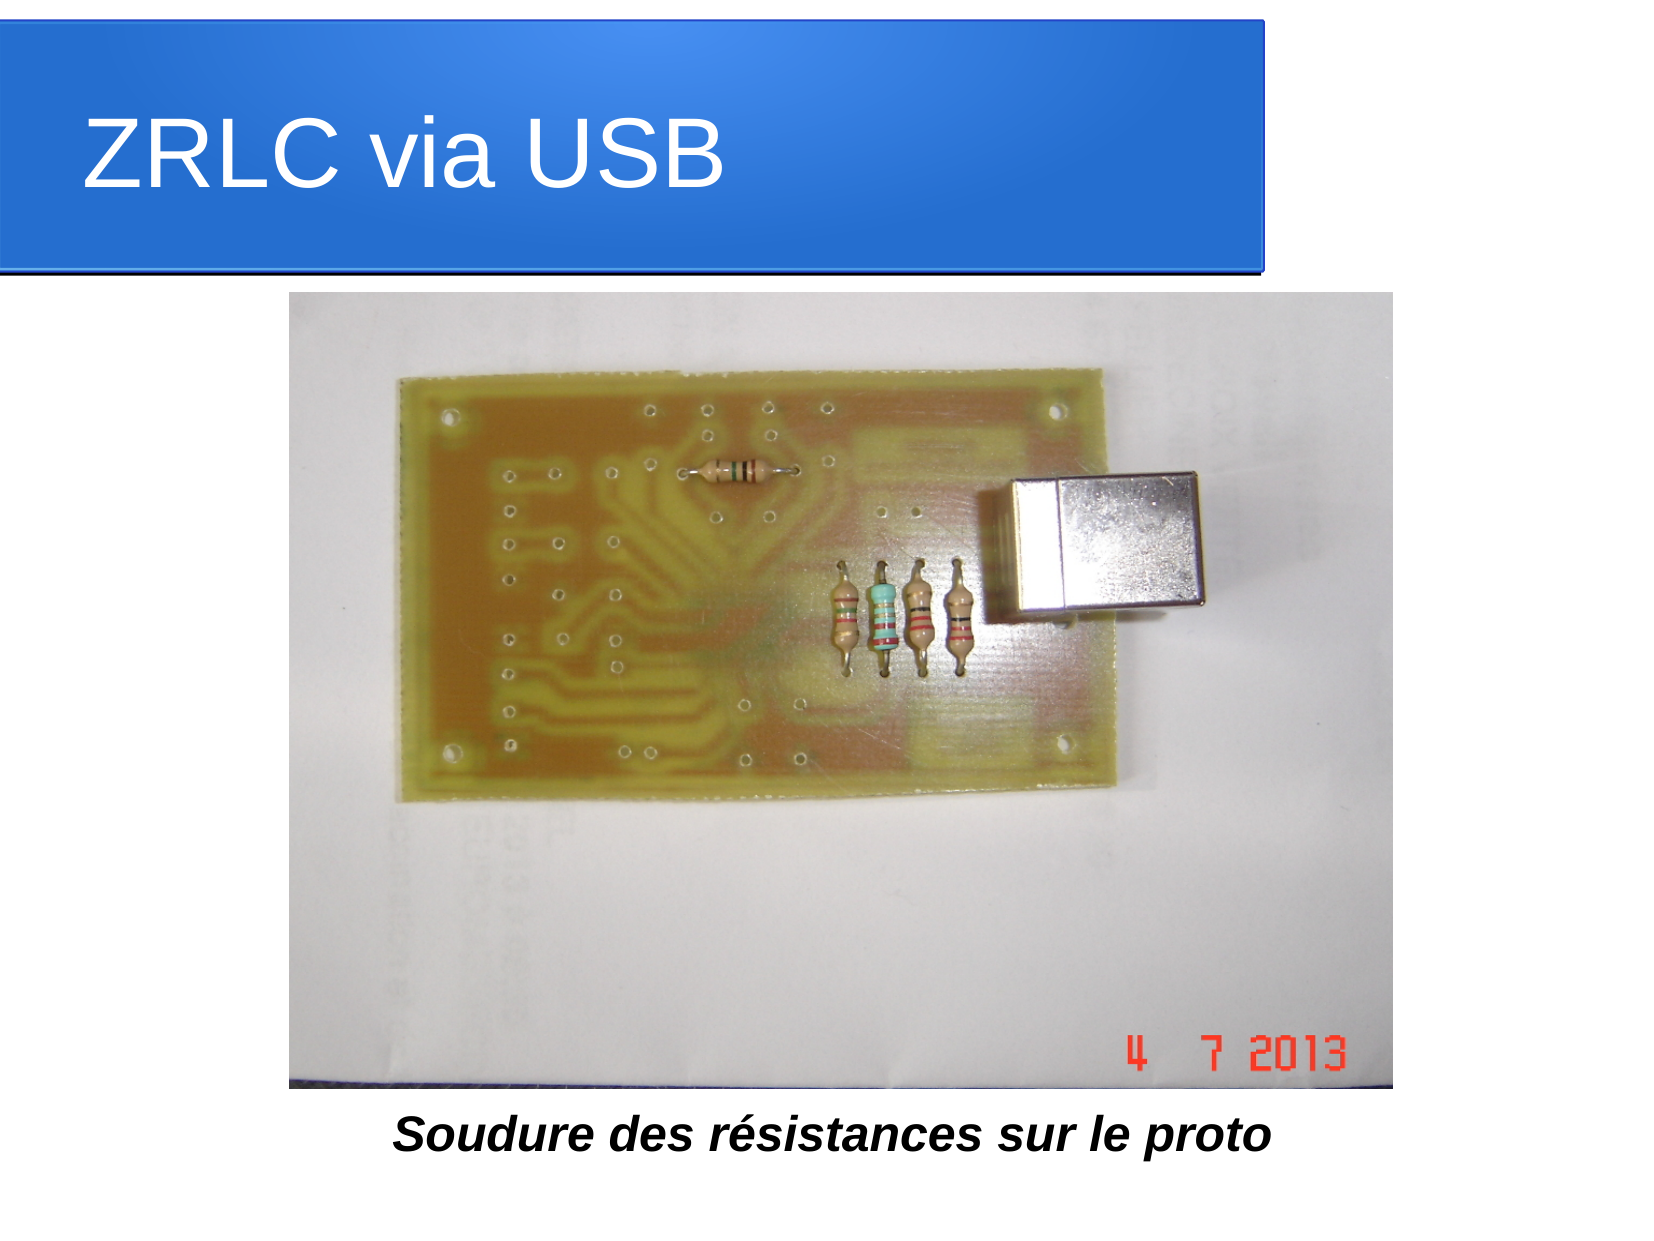

# ZRLC via USB
Soudure des résistances sur le proto